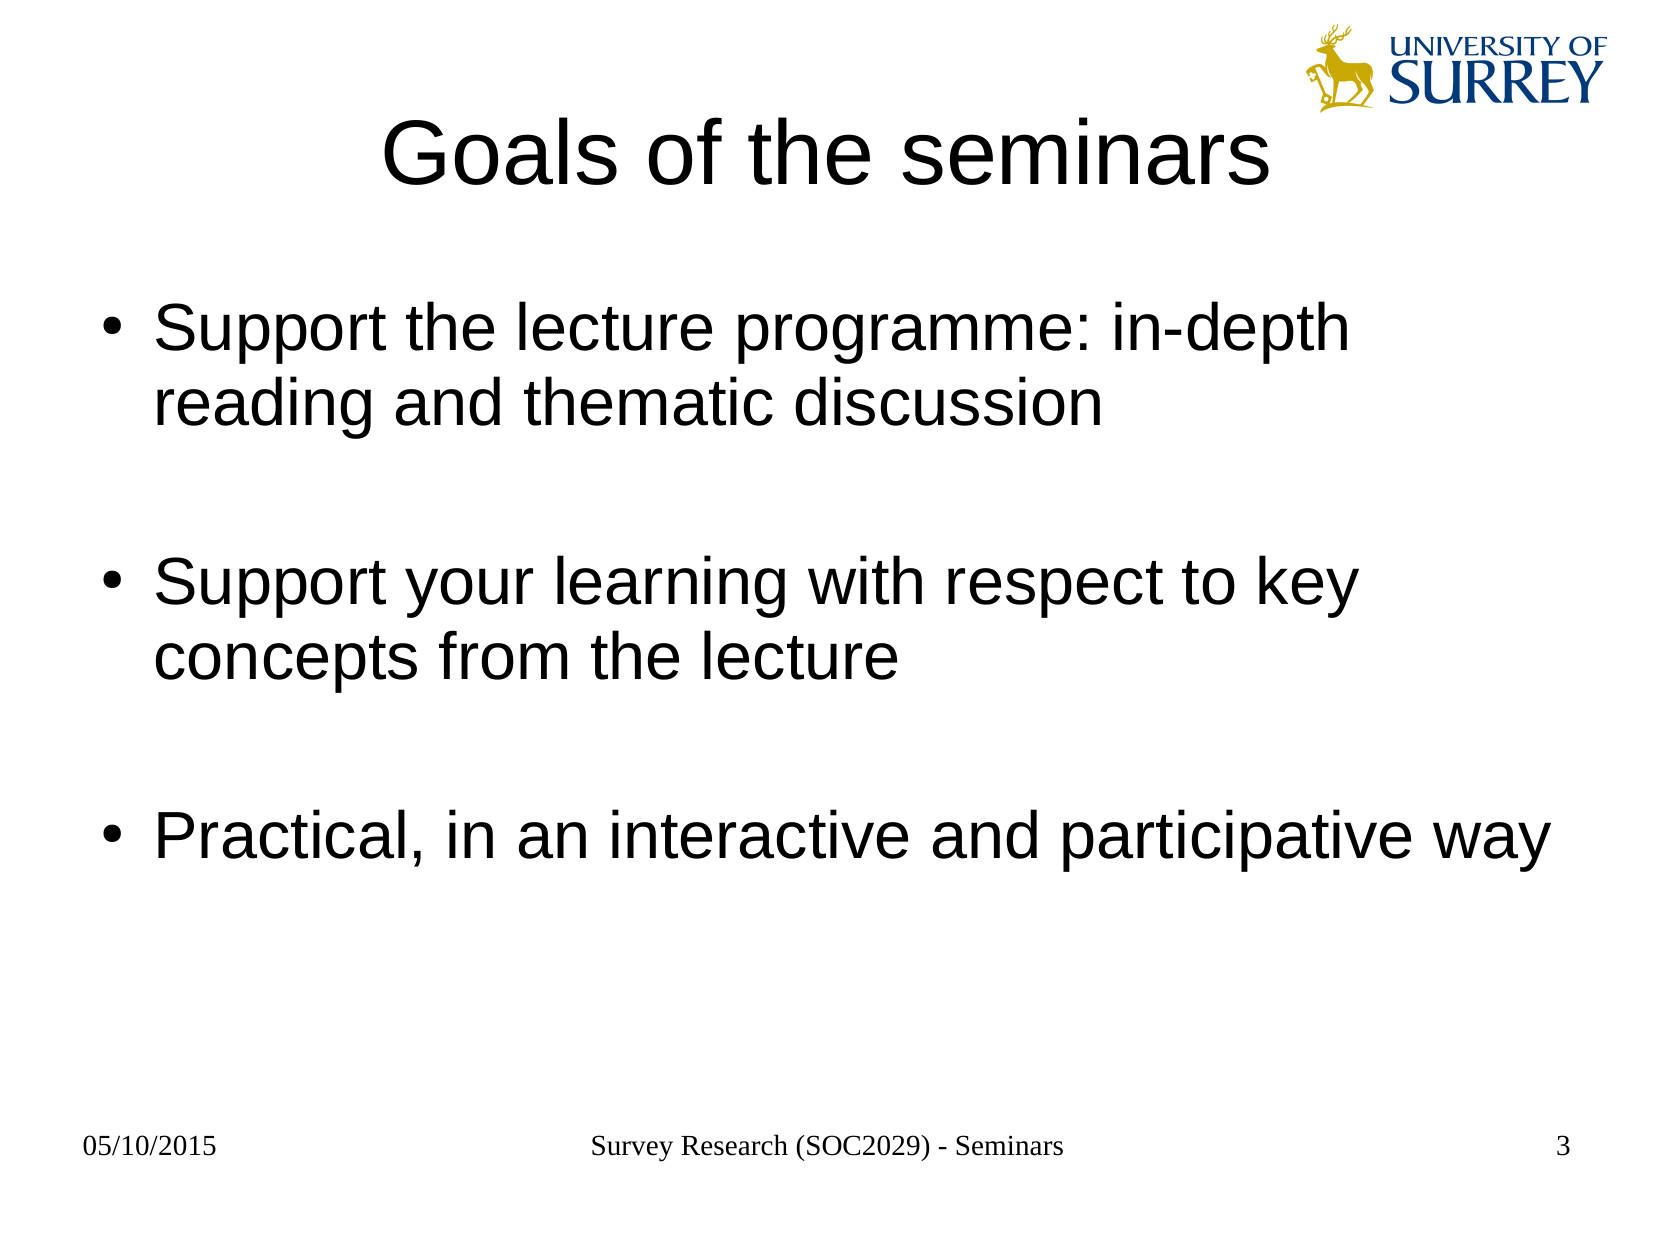

# Goals of the seminars
Support the lecture programme: in-depth reading and thematic discussion
Support your learning with respect to key concepts from the lecture
Practical, in an interactive and participative way
05/10/2015
3